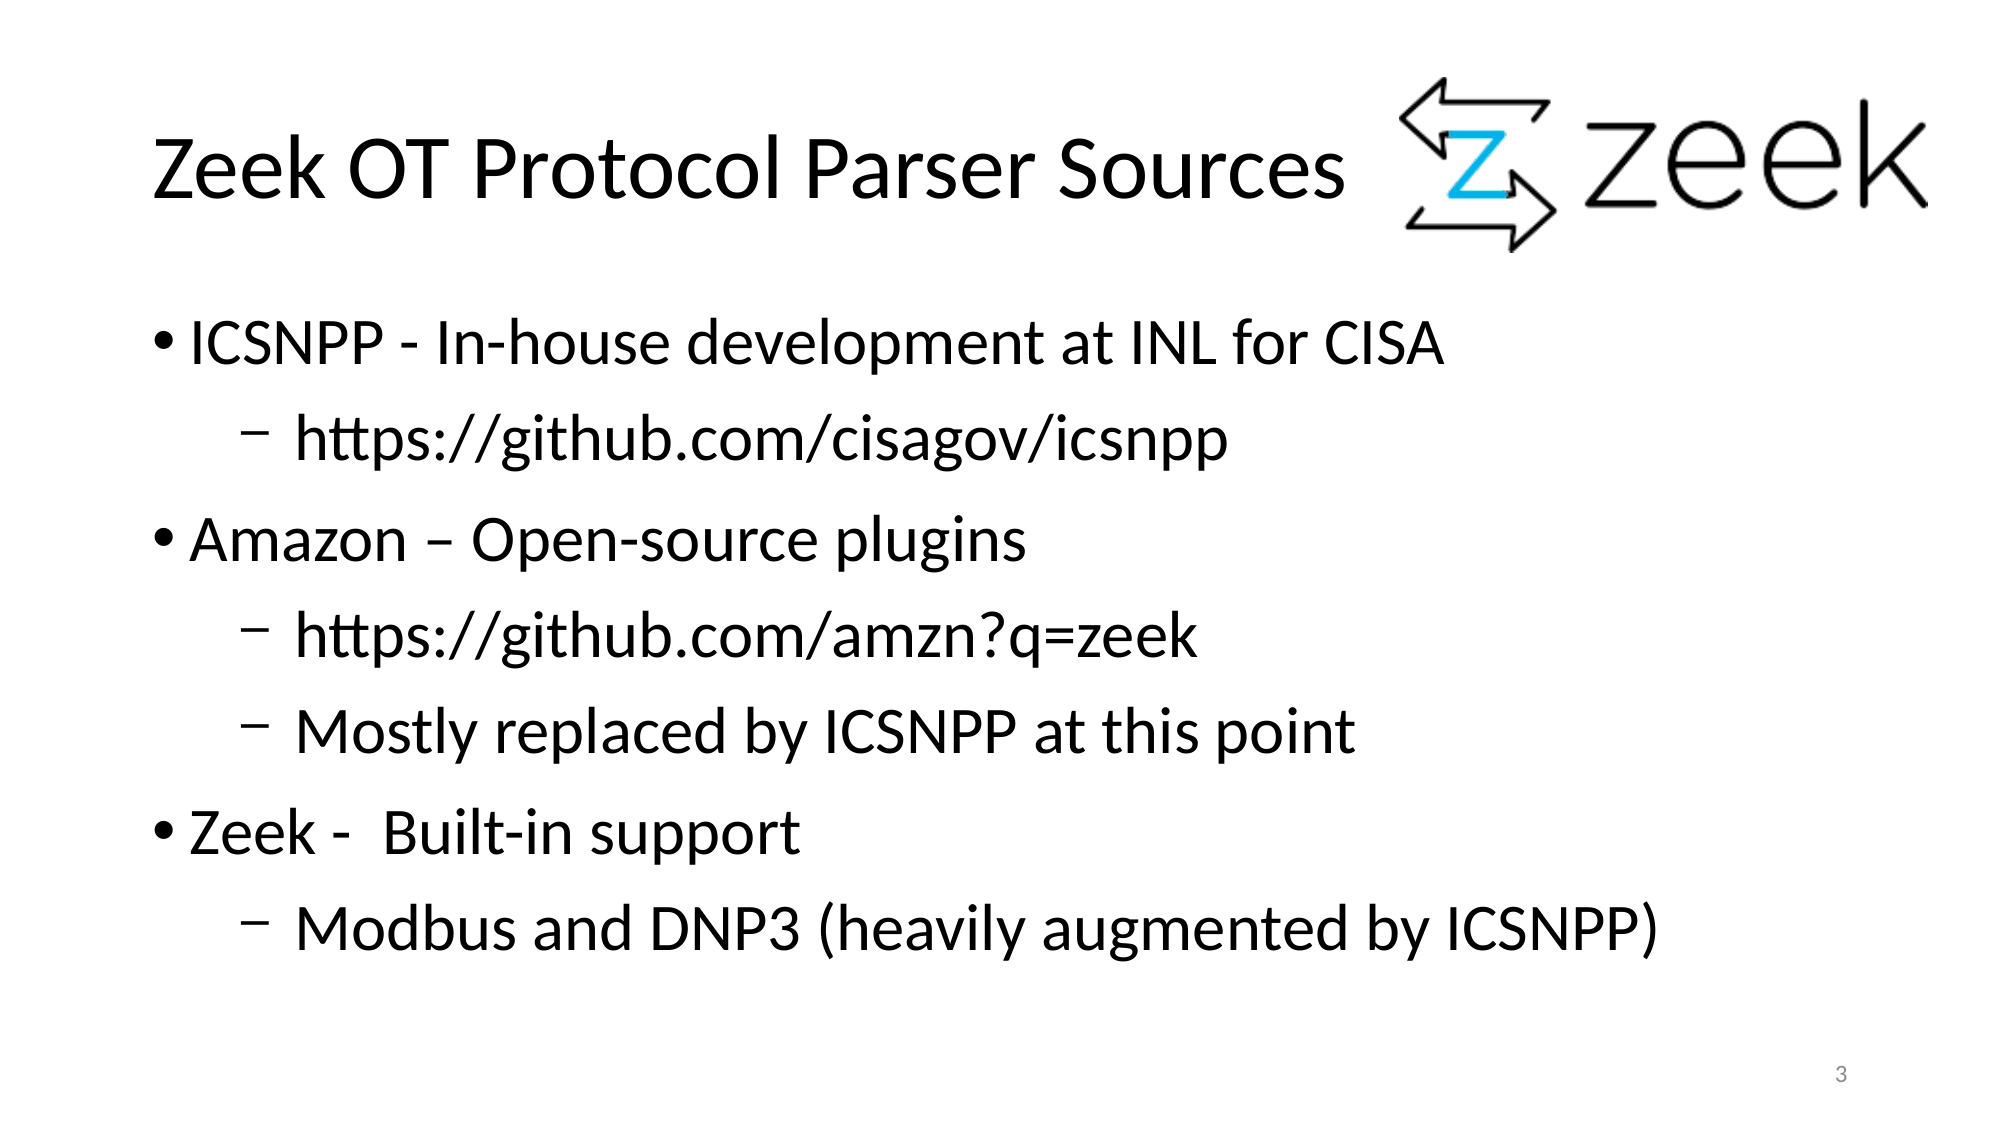

# Zeek OT Protocol Parser Sources
ICSNPP - In-house development at INL for CISA
https://github.com/cisagov/icsnpp
Amazon – Open-source plugins
https://github.com/amzn?q=zeek
Mostly replaced by ICSNPP at this point
Zeek - Built-in support
Modbus and DNP3 (heavily augmented by ICSNPP)